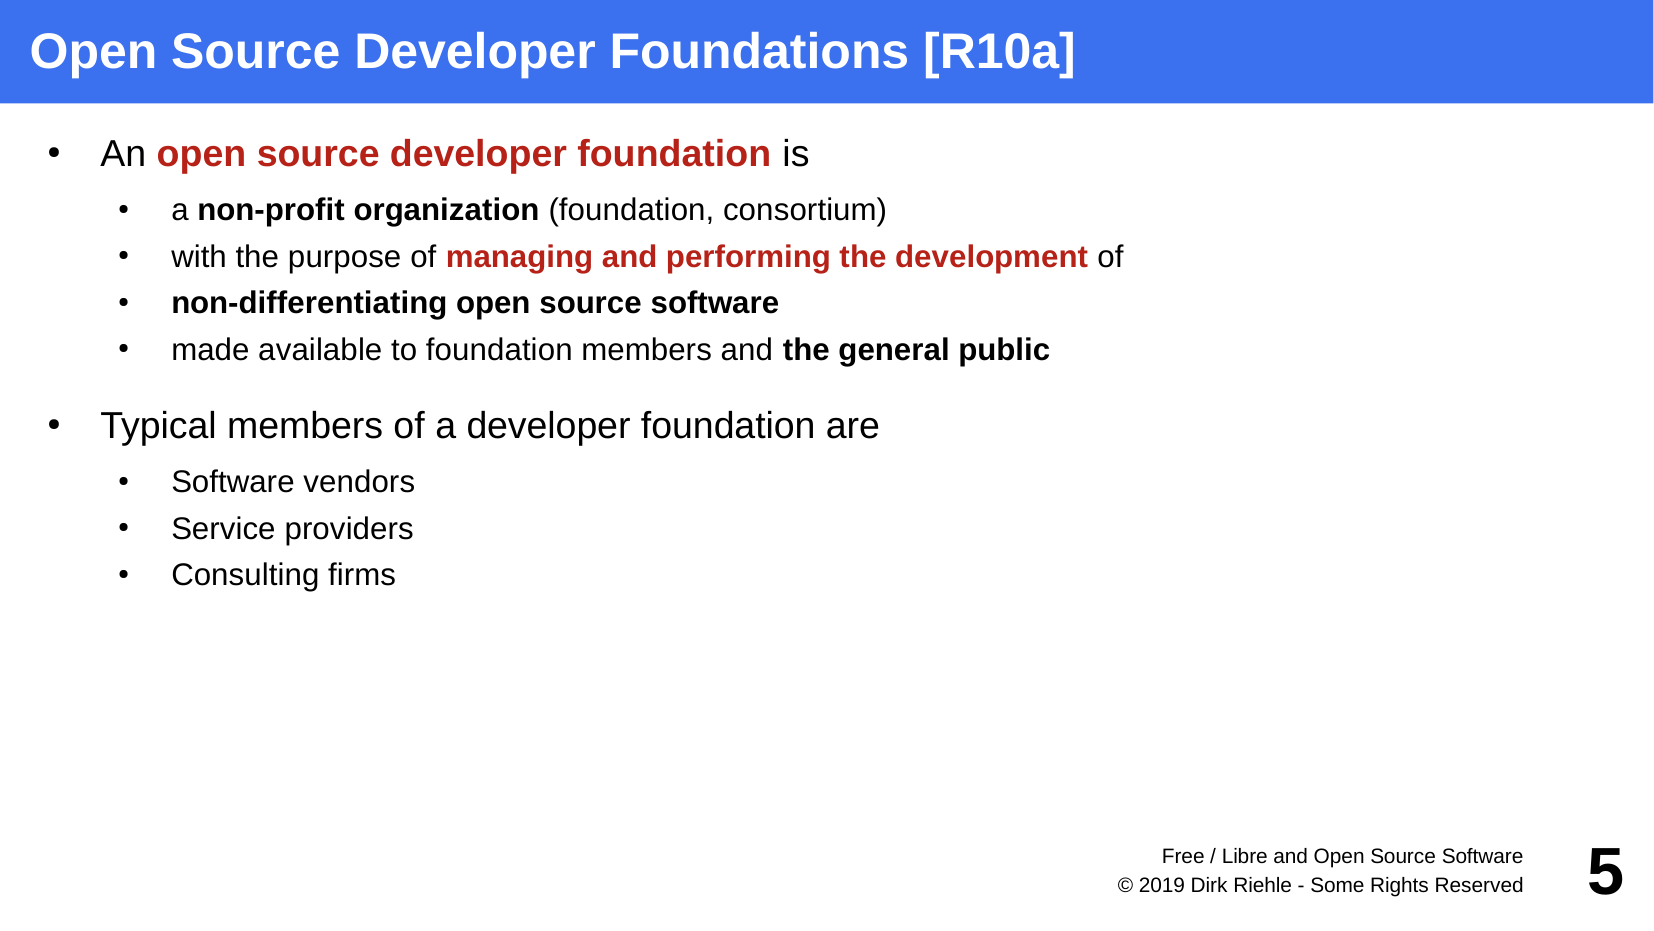

# Open Source Developer Foundations [R10a]
An open source developer foundation is
a non-profit organization (foundation, consortium)
with the purpose of managing and performing the development of
non-differentiating open source software
made available to foundation members and the general public
Typical members of a developer foundation are
Software vendors
Service providers
Consulting firms
Free / Libre and Open Source Software
5
© 2019 Dirk Riehle - Some Rights Reserved